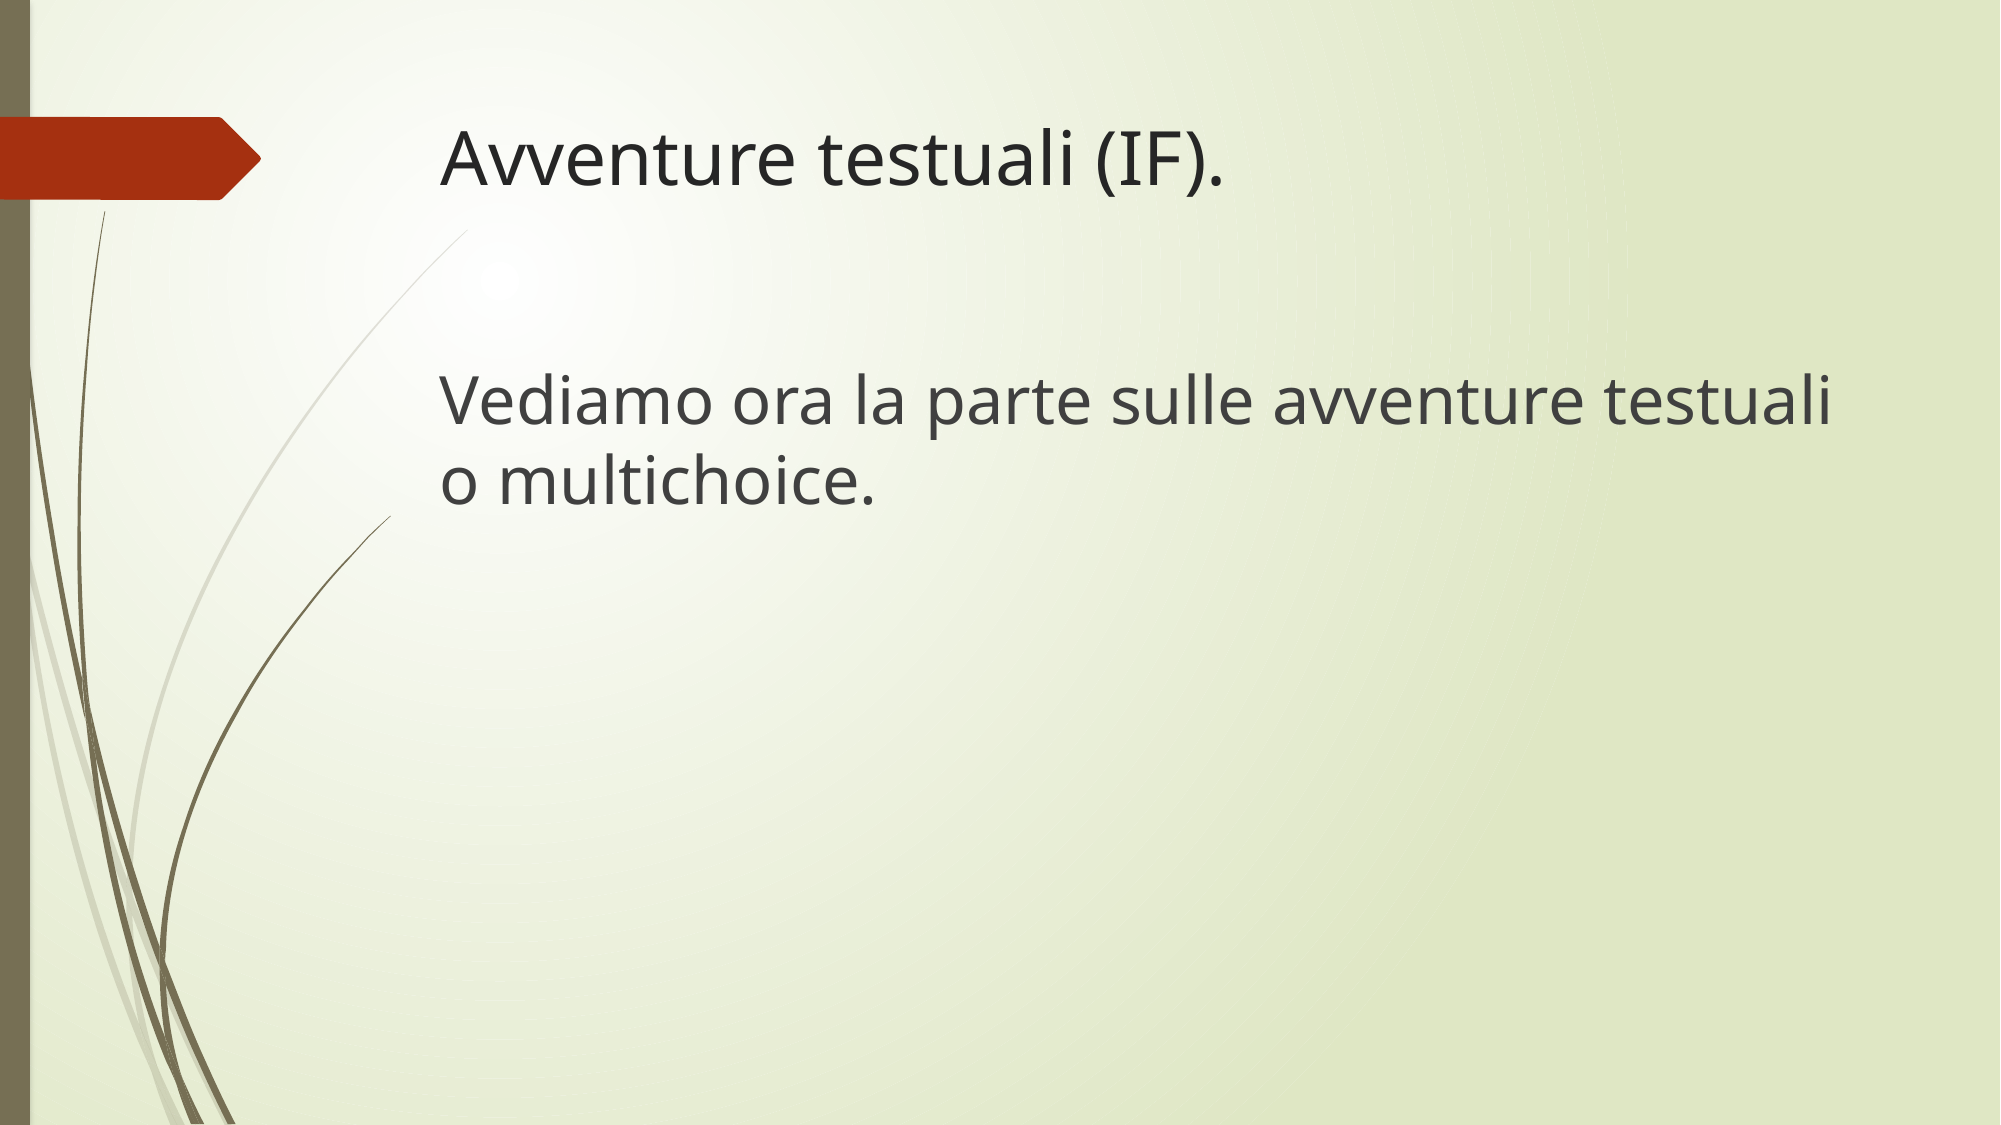

# Avventure testuali (IF).
Vediamo ora la parte sulle avventure testuali o multichoice.